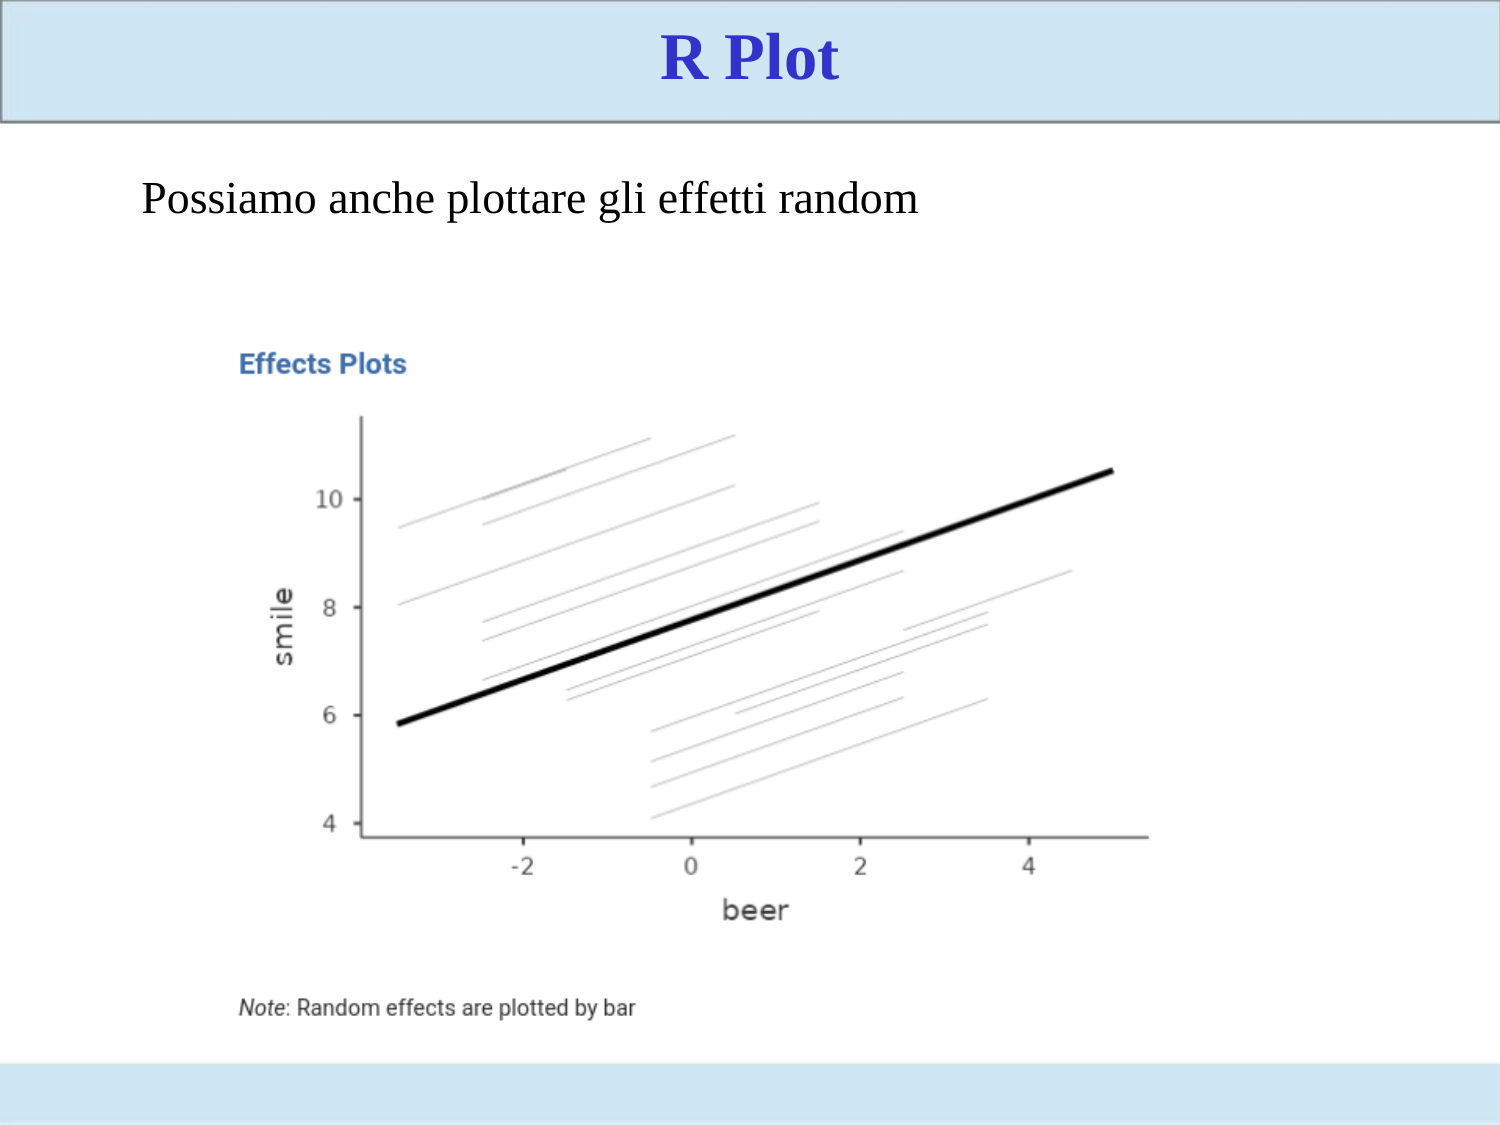

# R Plot
Possiamo anche plottare gli effetti random
56